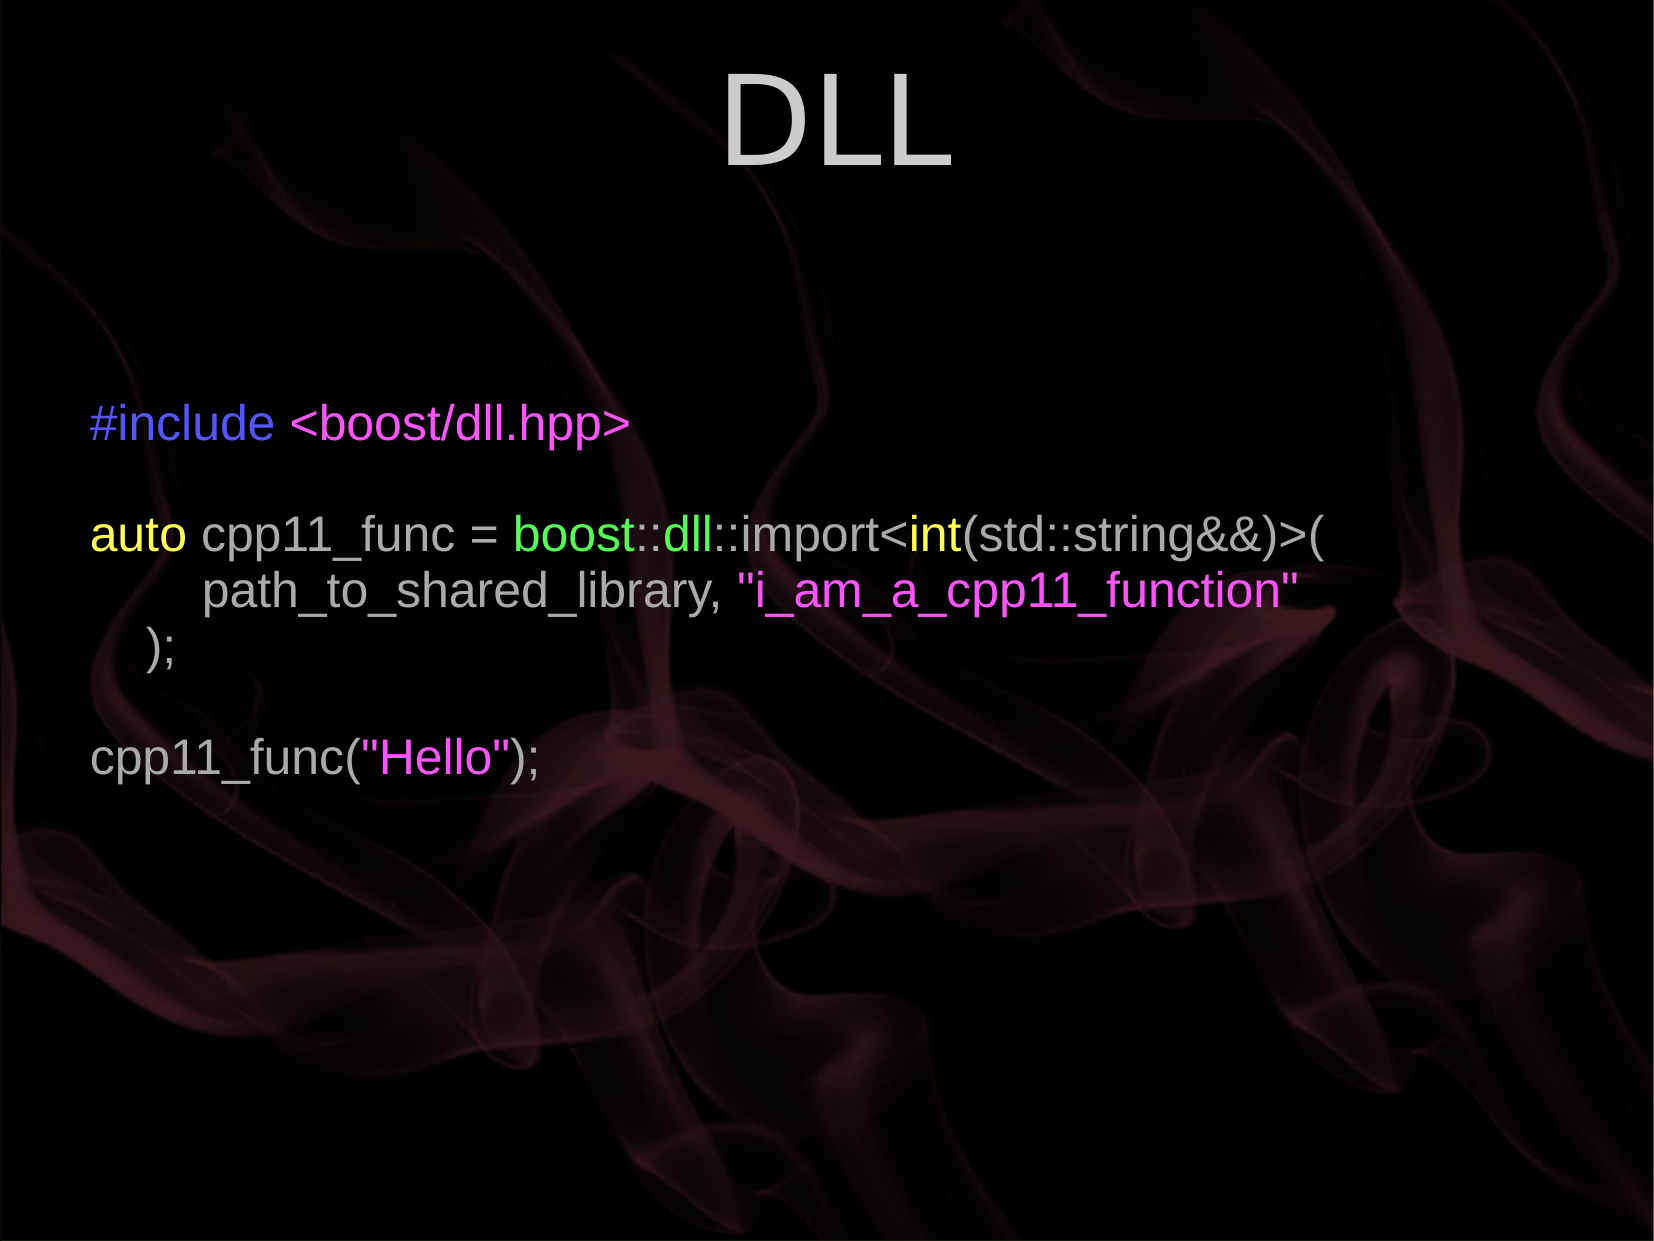

# DLL
#include <boost/dll.hpp>
auto cpp11_func = boost::dll::import<int(std::string&&)>(
 path_to_shared_library, "i_am_a_cpp11_function"
 );
cpp11_func("Hello");